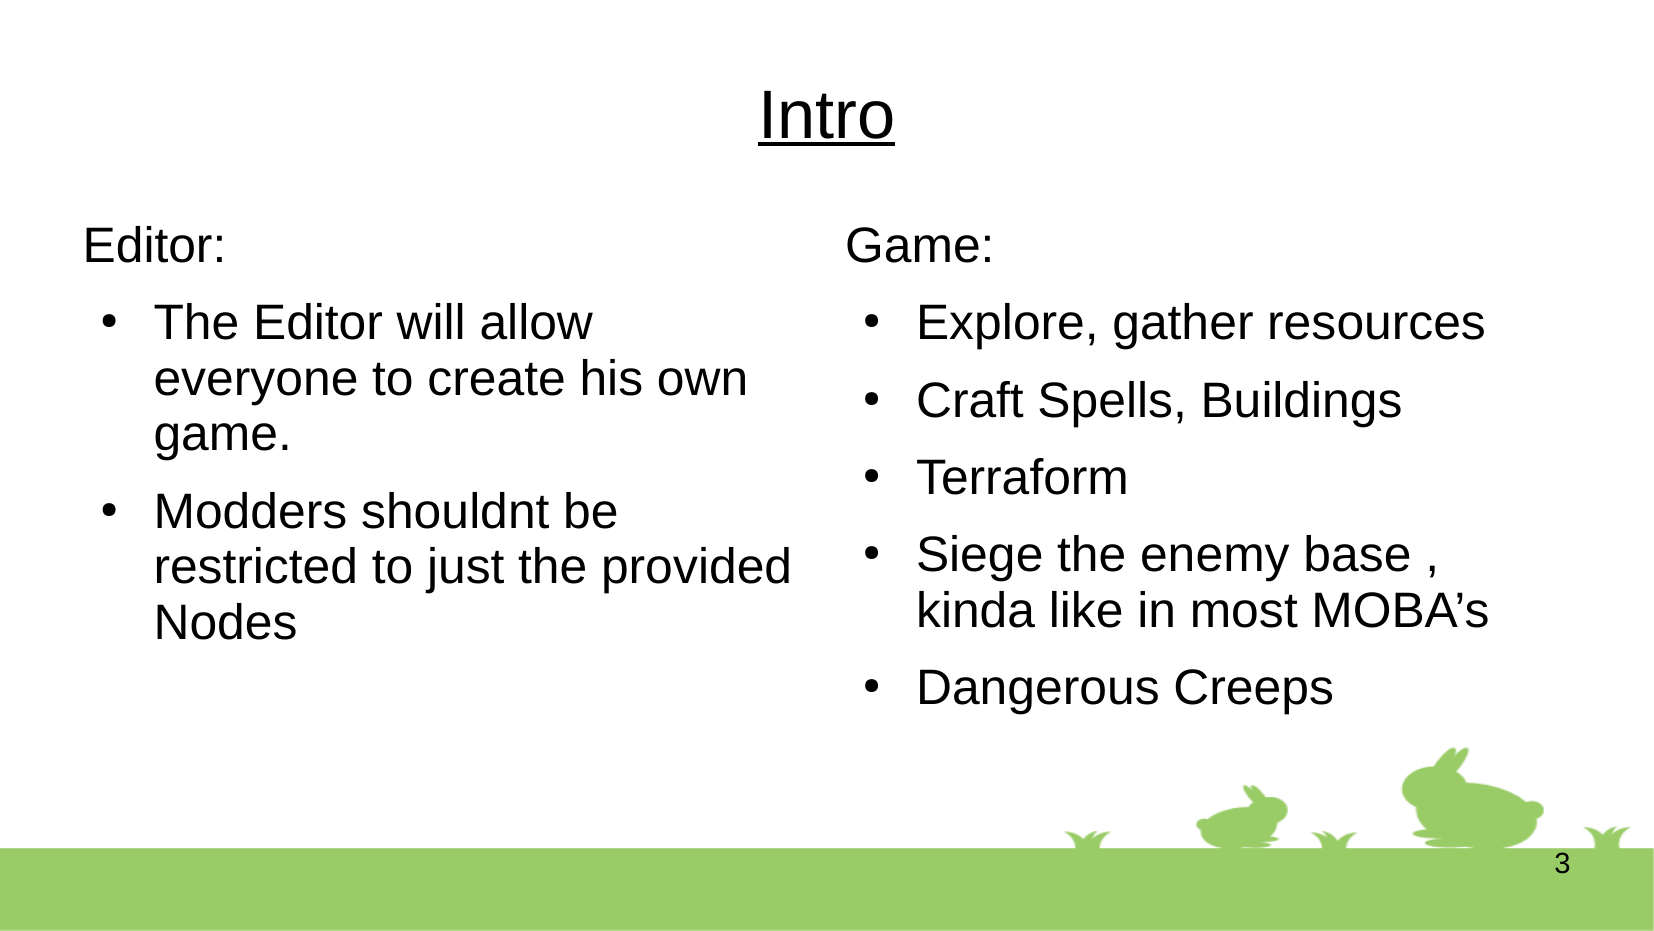

# Intro
Editor:
The Editor will allow everyone to create his own game.
Modders shouldnt be restricted to just the provided Nodes
Game:
Explore, gather resources
Craft Spells, Buildings
Terraform
Siege the enemy base , kinda like in most MOBA’s
Dangerous Creeps
3